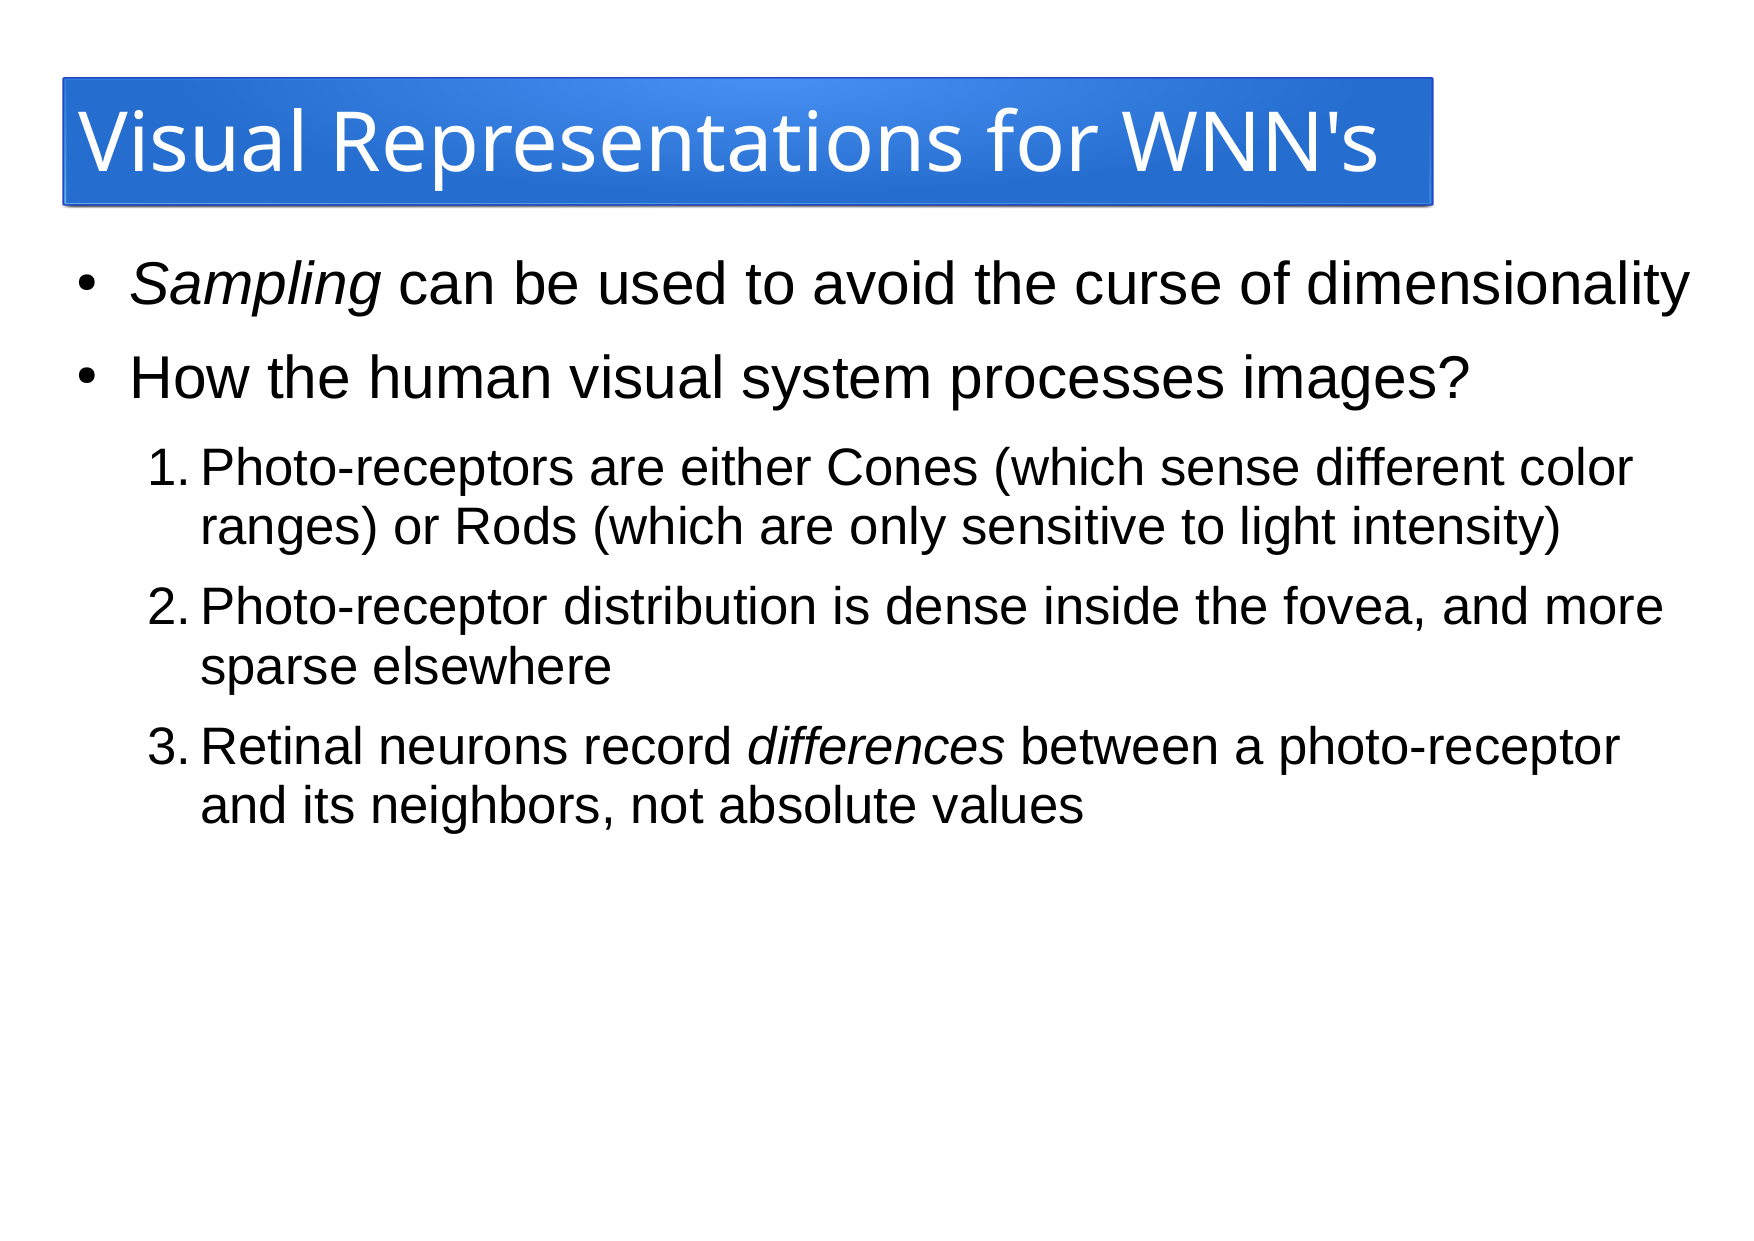

# Visual Representations for WNN's
Sampling can be used to avoid the curse of dimensionality
How the human visual system processes images?
Photo-receptors are either Cones (which sense different color ranges) or Rods (which are only sensitive to light intensity)
Photo-receptor distribution is dense inside the fovea, and more sparse elsewhere
Retinal neurons record differences between a photo-receptor and its neighbors, not absolute values